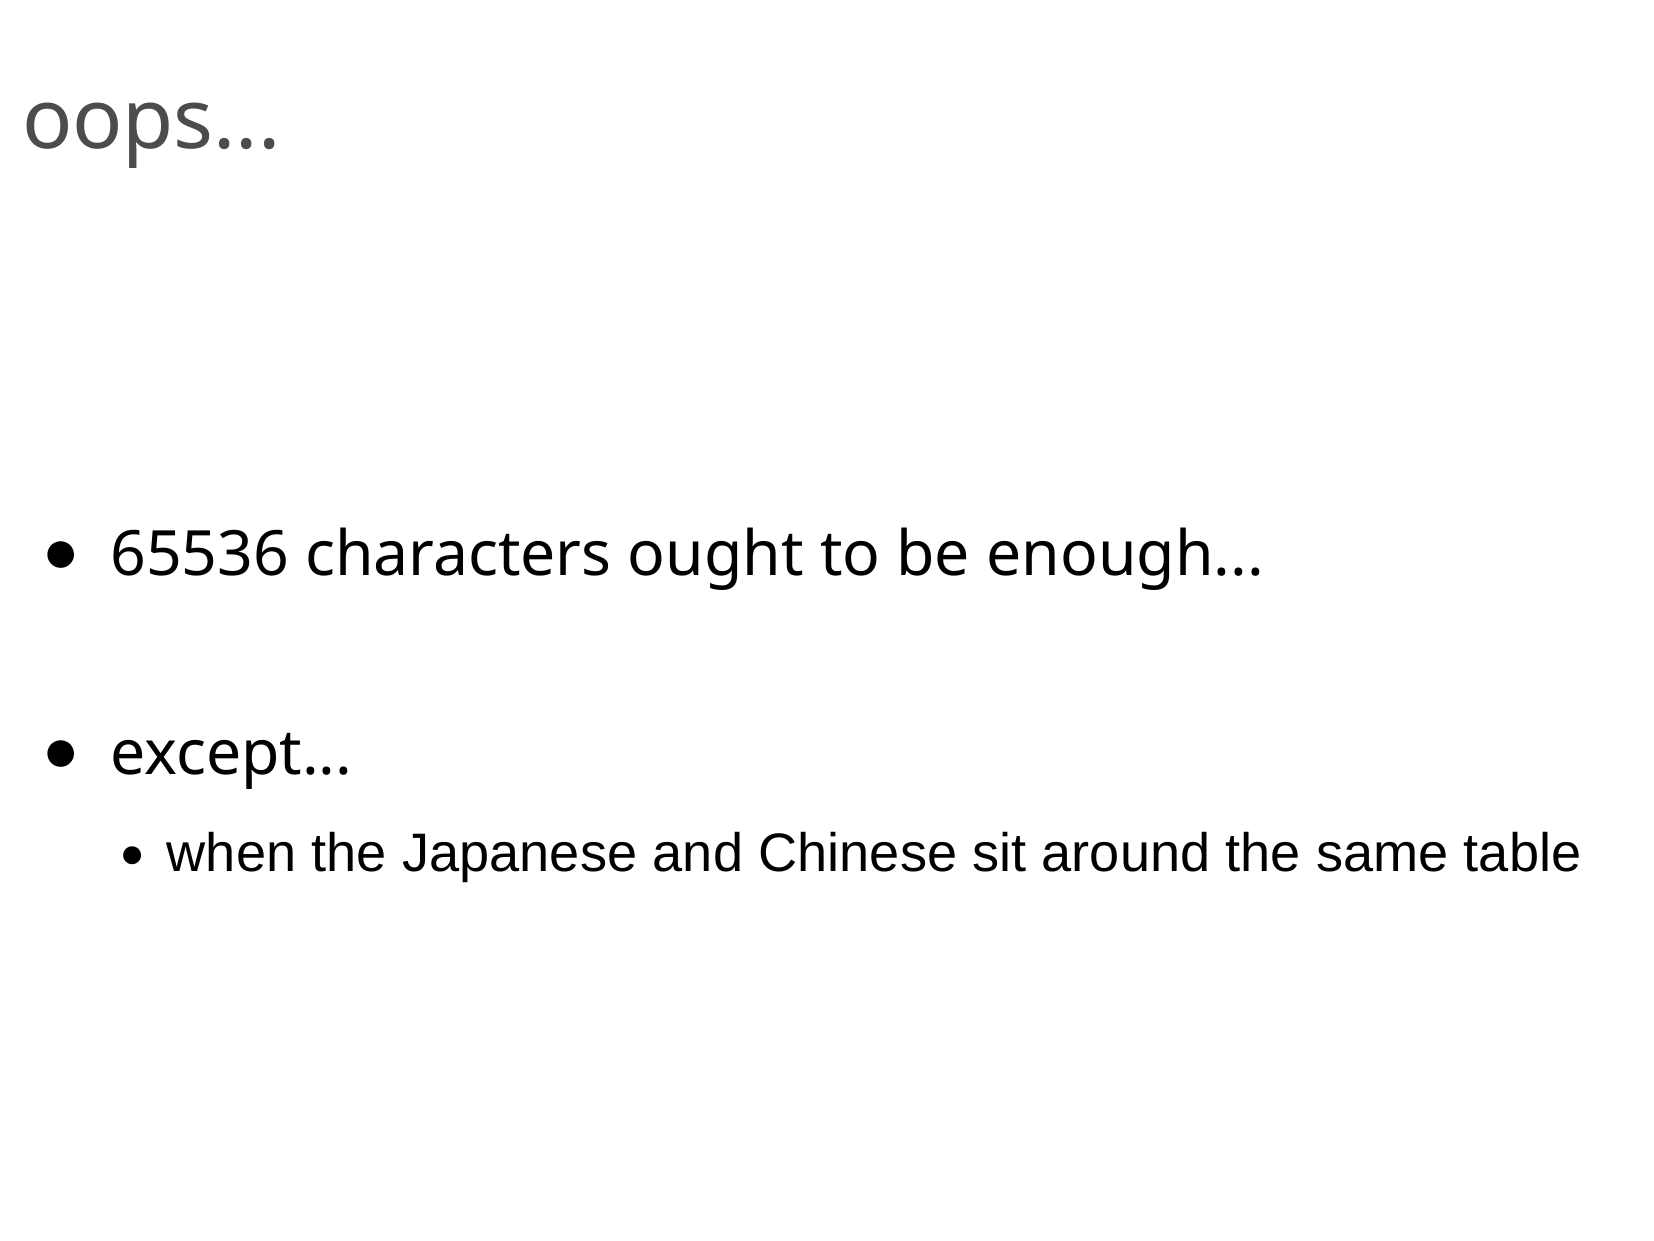

# oops...
65536 characters ought to be enough...
except...
when the Japanese and Chinese sit around the same table